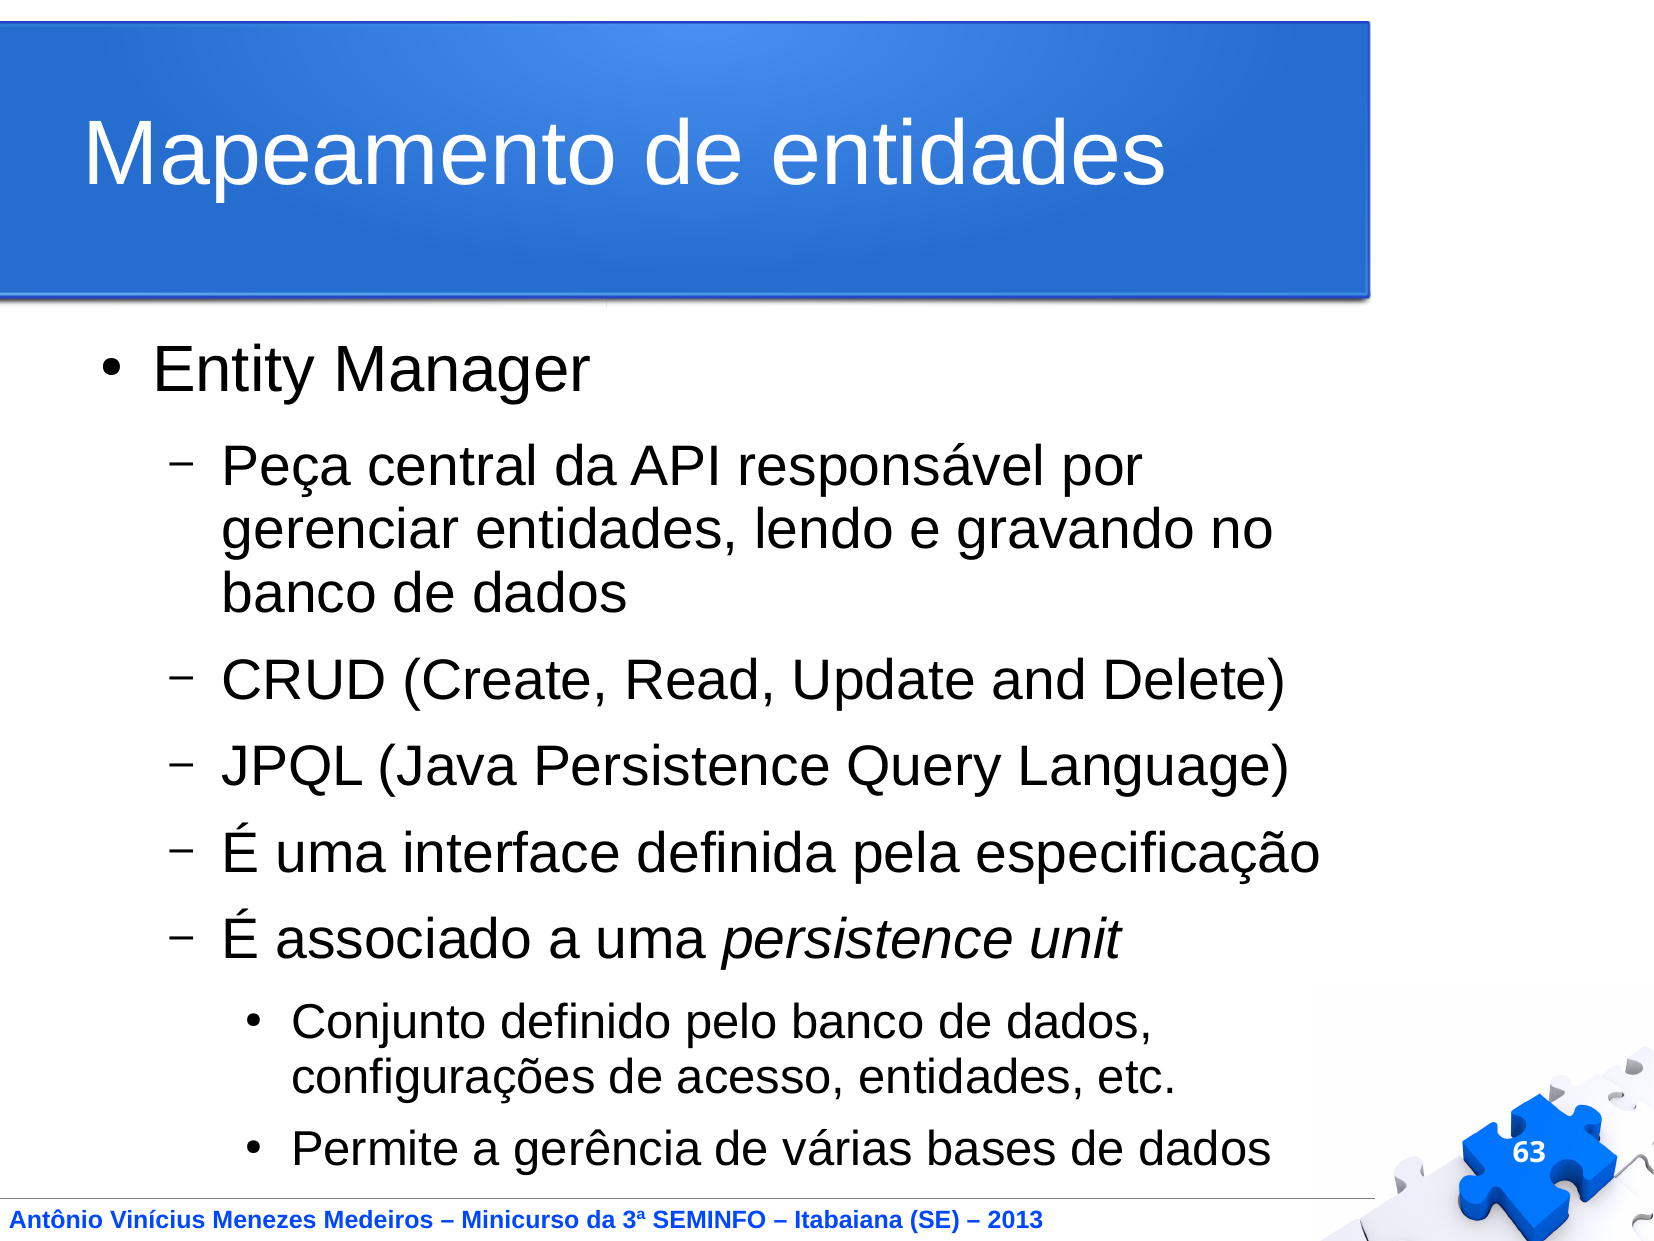

# Mapeamento de entidades
Entity Manager
Peça central da API responsável por gerenciar entidades, lendo e gravando no banco de dados
CRUD (Create, Read, Update and Delete)
JPQL (Java Persistence Query Language)
É uma interface definida pela especificação
É associado a uma persistence unit
Conjunto definido pelo banco de dados, configurações de acesso, entidades, etc.
Permite a gerência de várias bases de dados
63